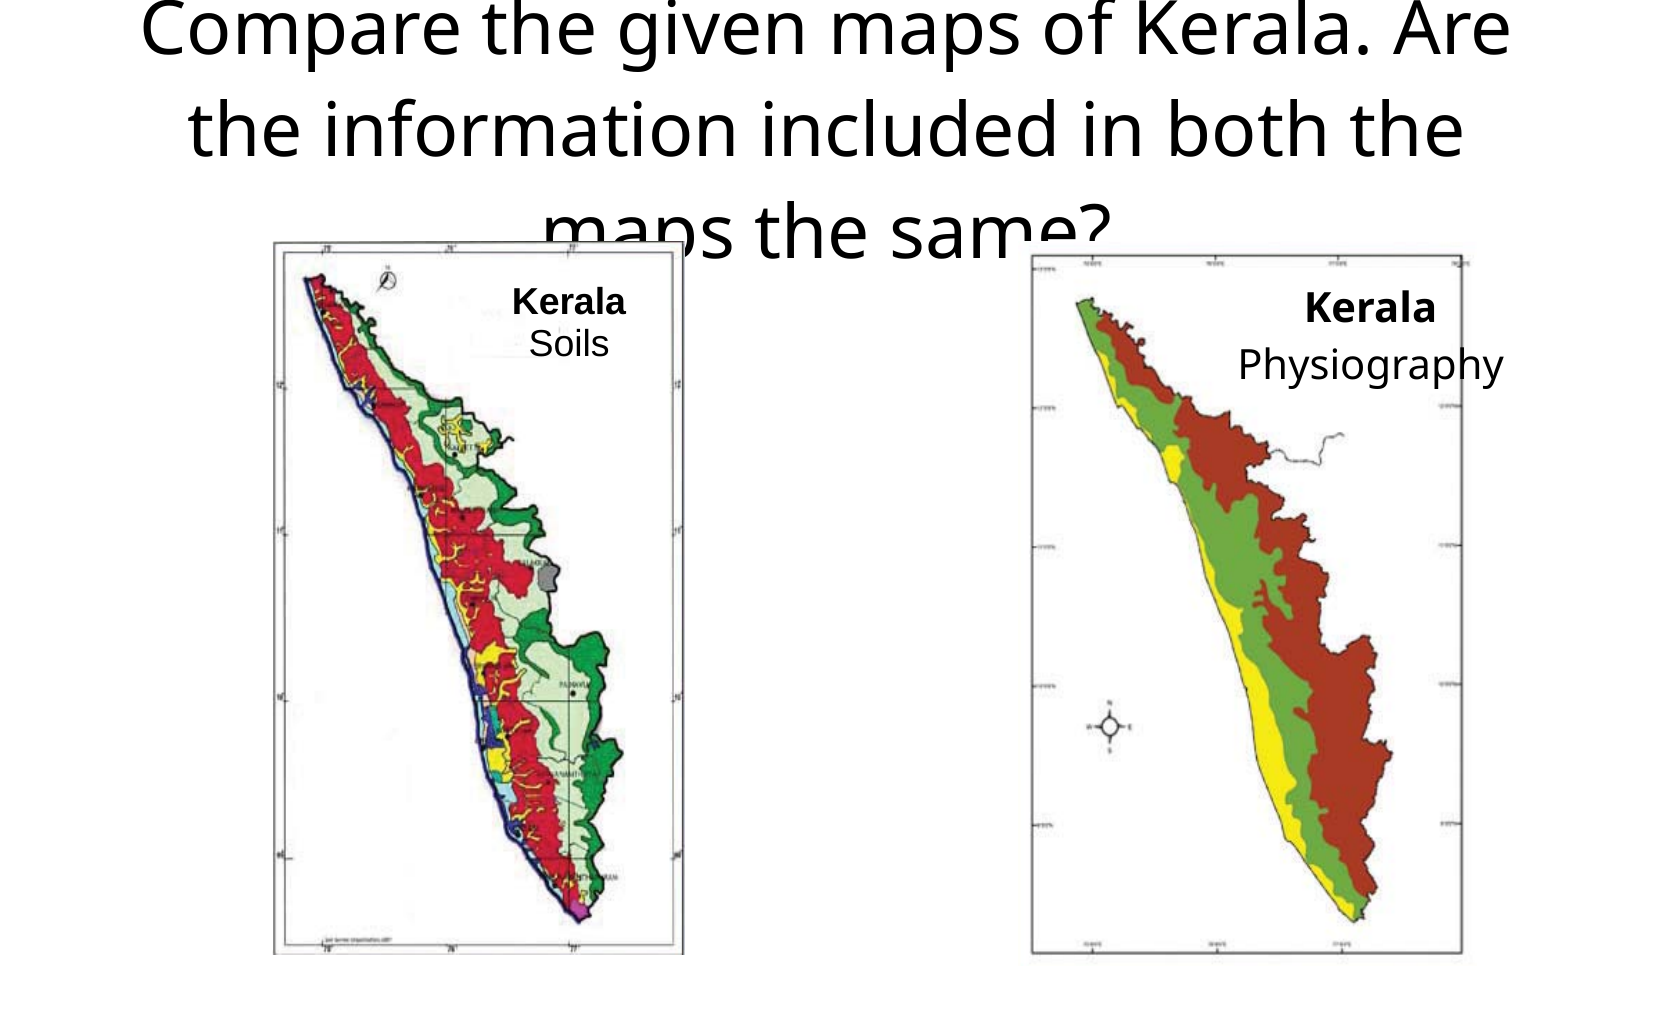

# Compare the given maps of Kerala. Are the information included in both the maps the same?
Kerala
Physiography
Kerala
Soils